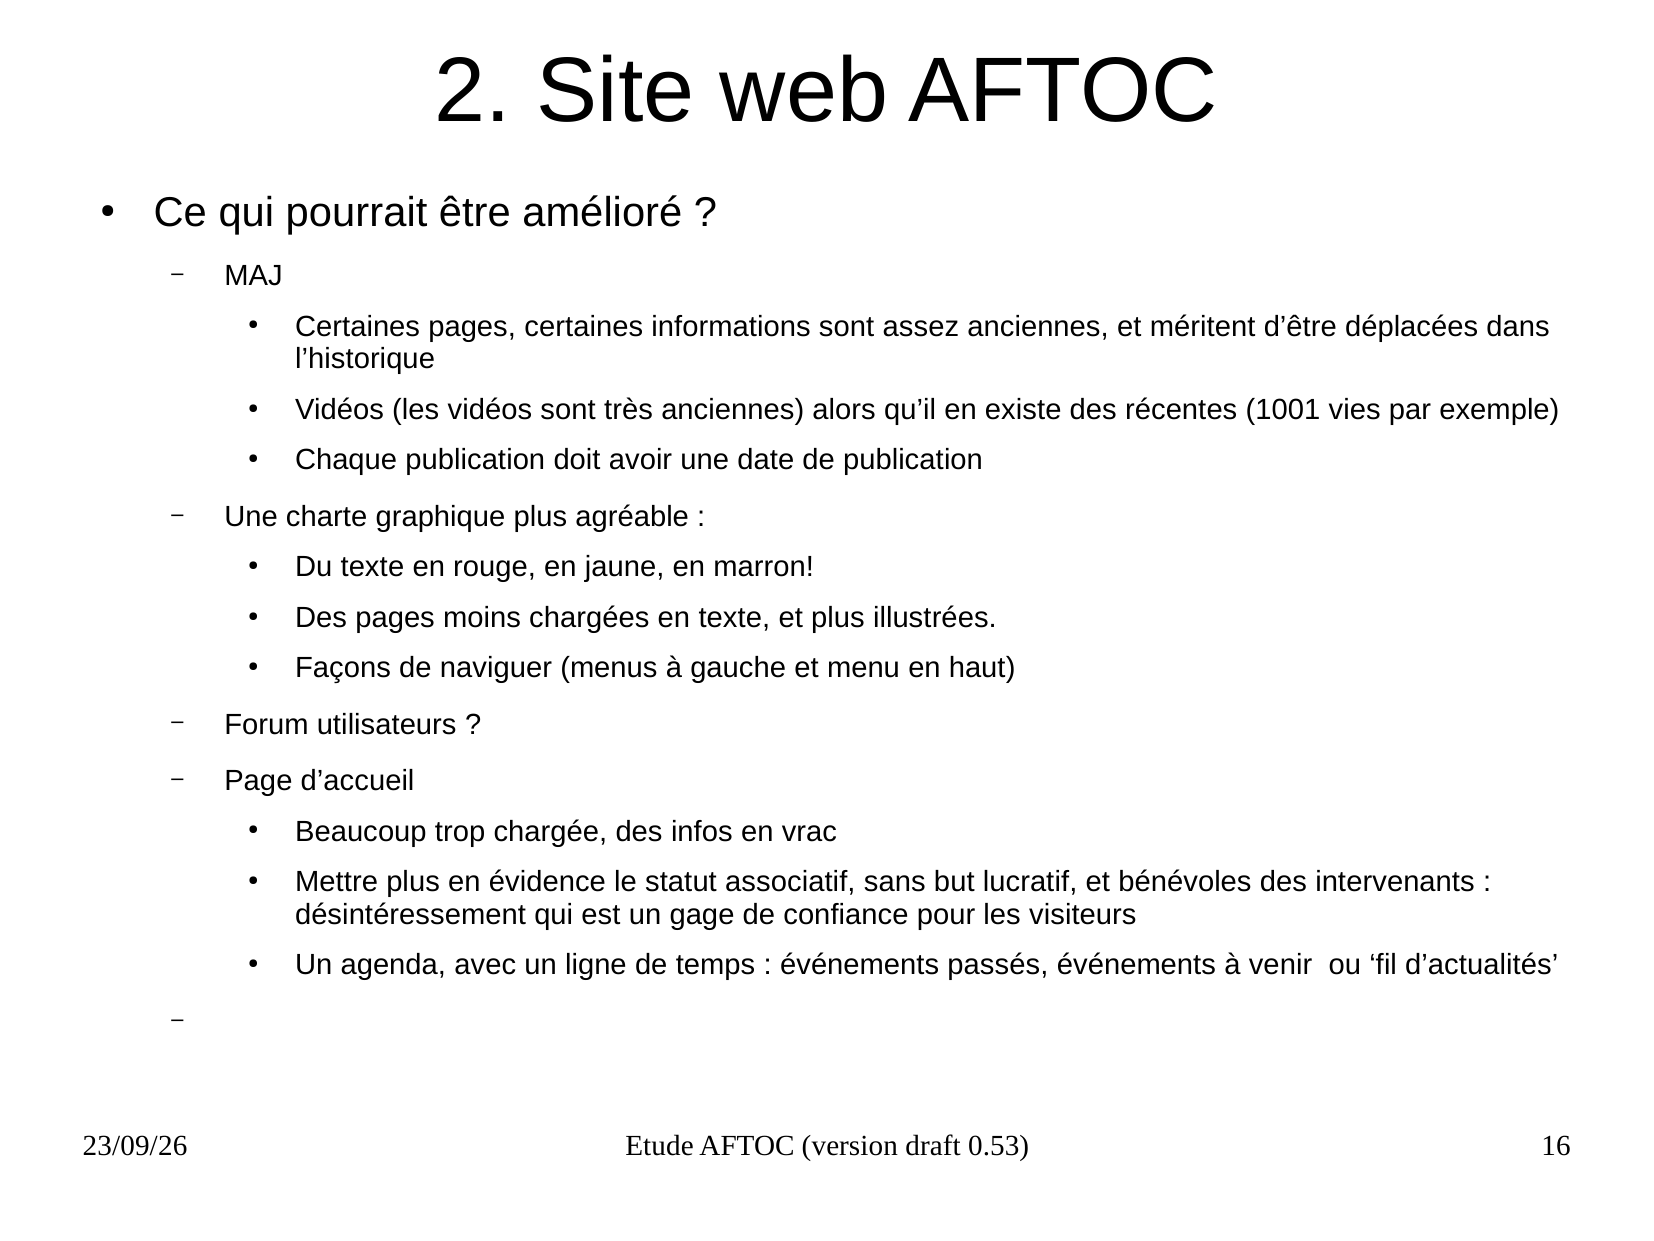

# 2. Site web AFTOC
Ce qui pourrait être amélioré ?
MAJ
Certaines pages, certaines informations sont assez anciennes, et méritent d’être déplacées dans l’historique
Vidéos (les vidéos sont très anciennes) alors qu’il en existe des récentes (1001 vies par exemple)
Chaque publication doit avoir une date de publication
Une charte graphique plus agréable :
Du texte en rouge, en jaune, en marron!
Des pages moins chargées en texte, et plus illustrées.
Façons de naviguer (menus à gauche et menu en haut)
Forum utilisateurs ?
Page d’accueil
Beaucoup trop chargée, des infos en vrac
Mettre plus en évidence le statut associatif, sans but lucratif, et bénévoles des intervenants : désintéressement qui est un gage de confiance pour les visiteurs
Un agenda, avec un ligne de temps : événements passés, événements à venir ou ‘fil d’actualités’
Etude AFTOC (version draft 0.53)
16